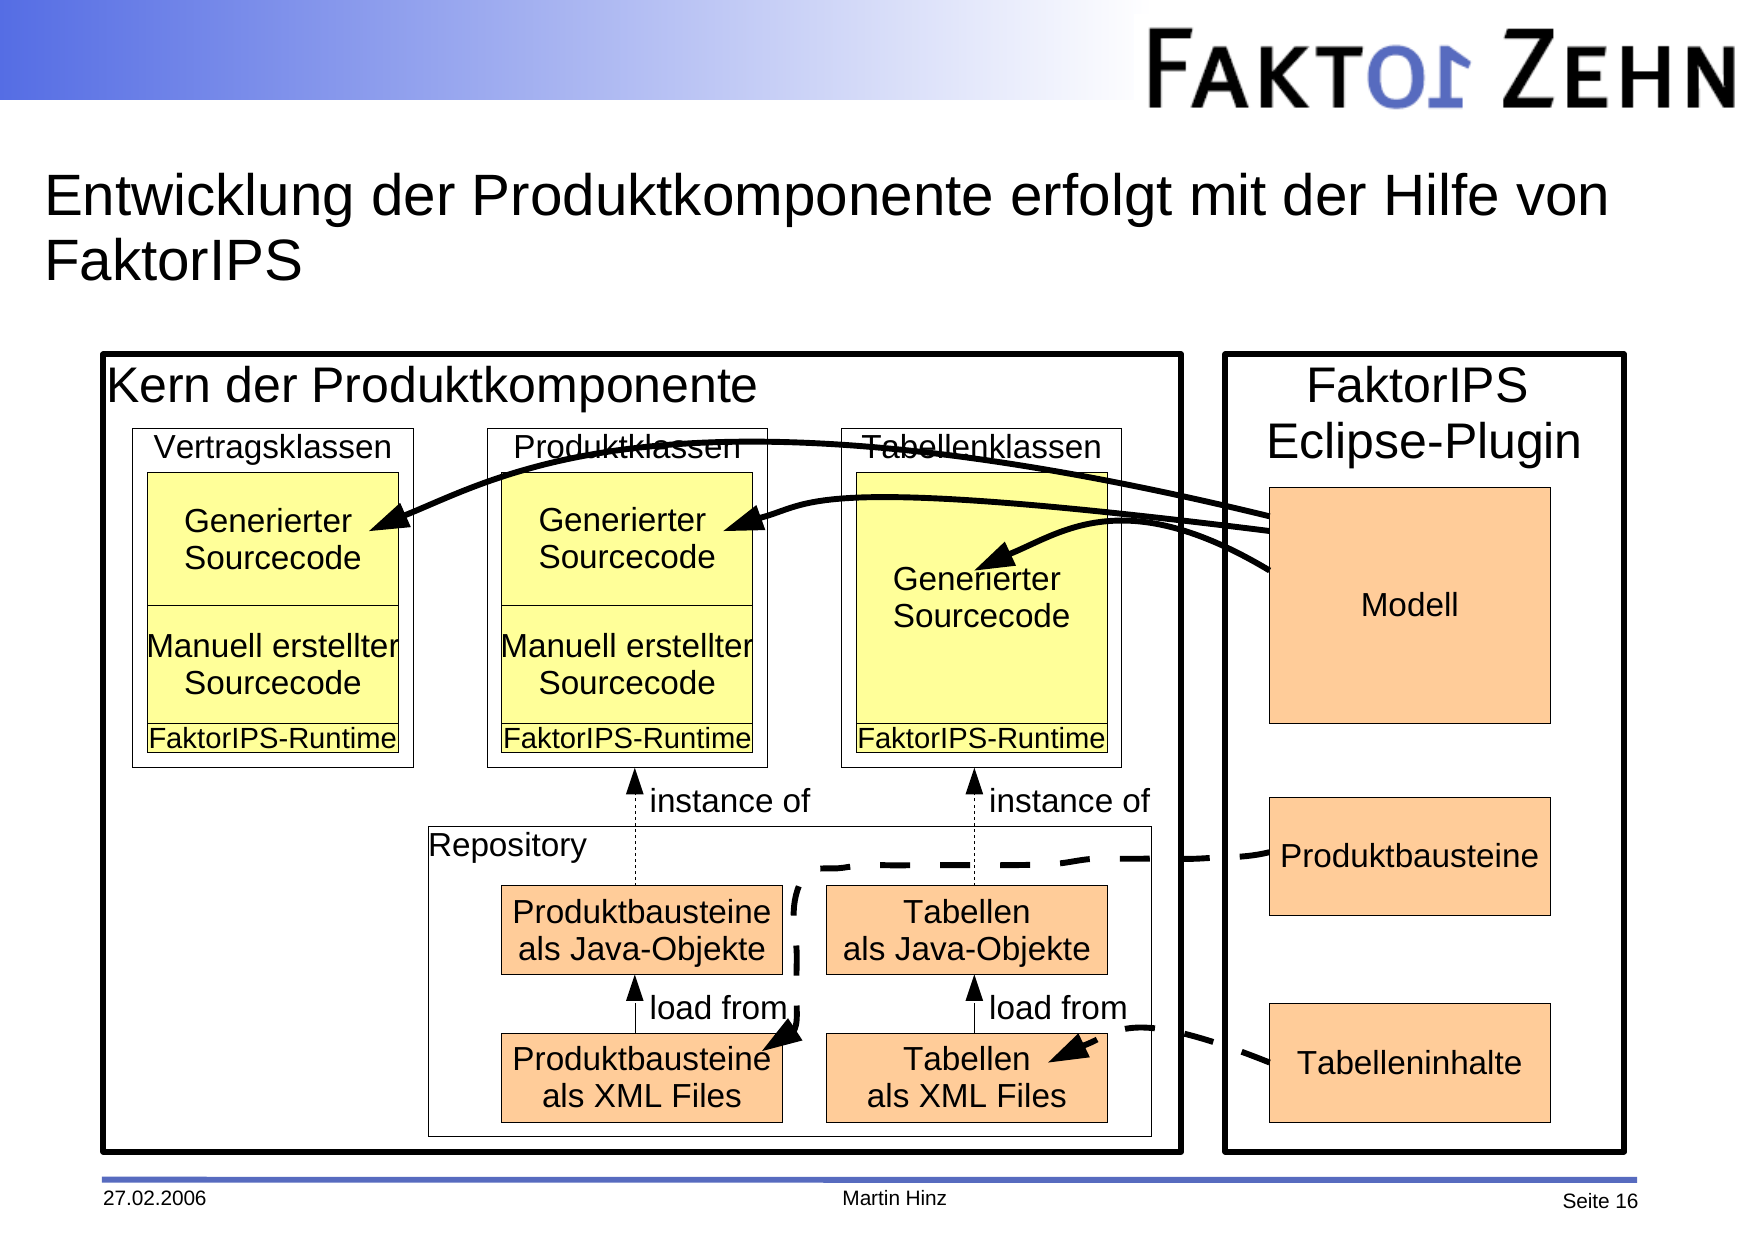

# Entwicklung der Produktkomponente erfolgt mit der Hilfe von FaktorIPS
Kern der Produktkomponente
FaktorIPS
Eclipse-Plugin
Vertragsklassen
Produktklassen
Tabellenklassen
Generierter
Sourcecode
Generierter
Sourcecode
Generierter
Sourcecode
Modell
Manuell erstellter
Sourcecode
Manuell erstellter
Sourcecode
FaktorIPS-Runtime
FaktorIPS-Runtime
FaktorIPS-Runtime
instance of
instance of
Produktbausteine
Repository
Produktbausteine
als Java-Objekte
Tabellen
als Java-Objekte
load from
load from
Tabelleninhalte
Produktbausteine
als XML Files
Tabellen
als XML Files